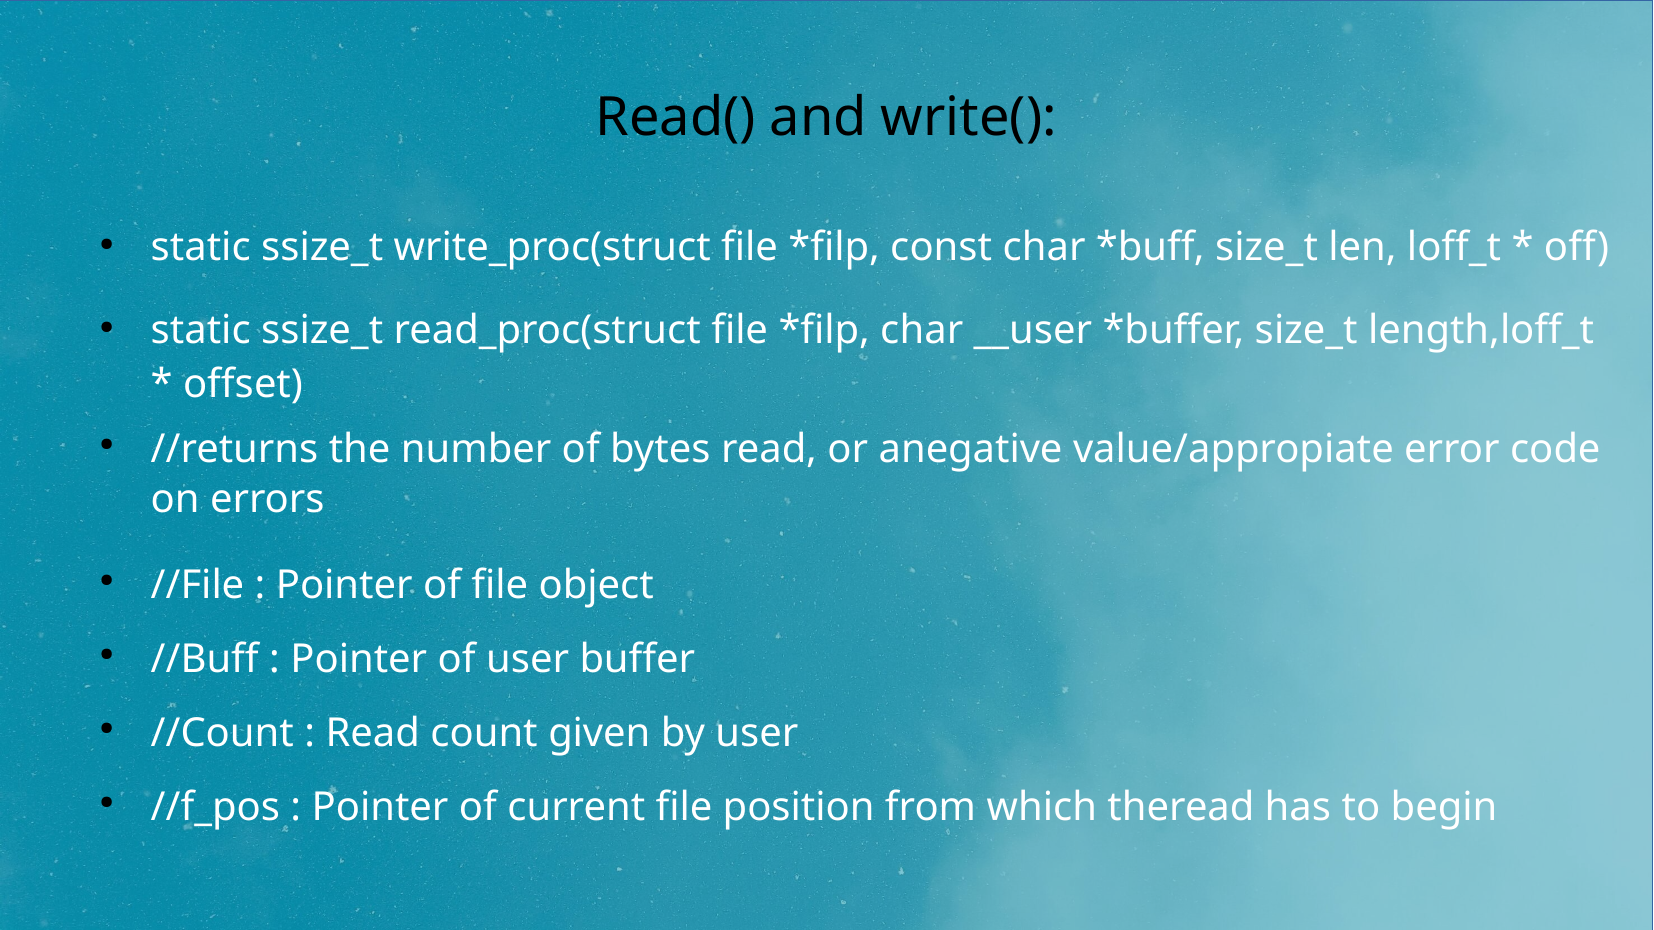

# Read() and write():
static ssize_t write_proc(struct file *filp, const char *buff, size_t len, loff_t * off)
static ssize_t read_proc(struct file *filp, char __user *buffer, size_t length,loff_t * offset)
//returns the number of bytes read, or anegative value/appropiate error code on errors
//File : Pointer of file object
//Buff : Pointer of user buffer
//Count : Read count given by user
//f_pos : Pointer of current file position from which theread has to begin